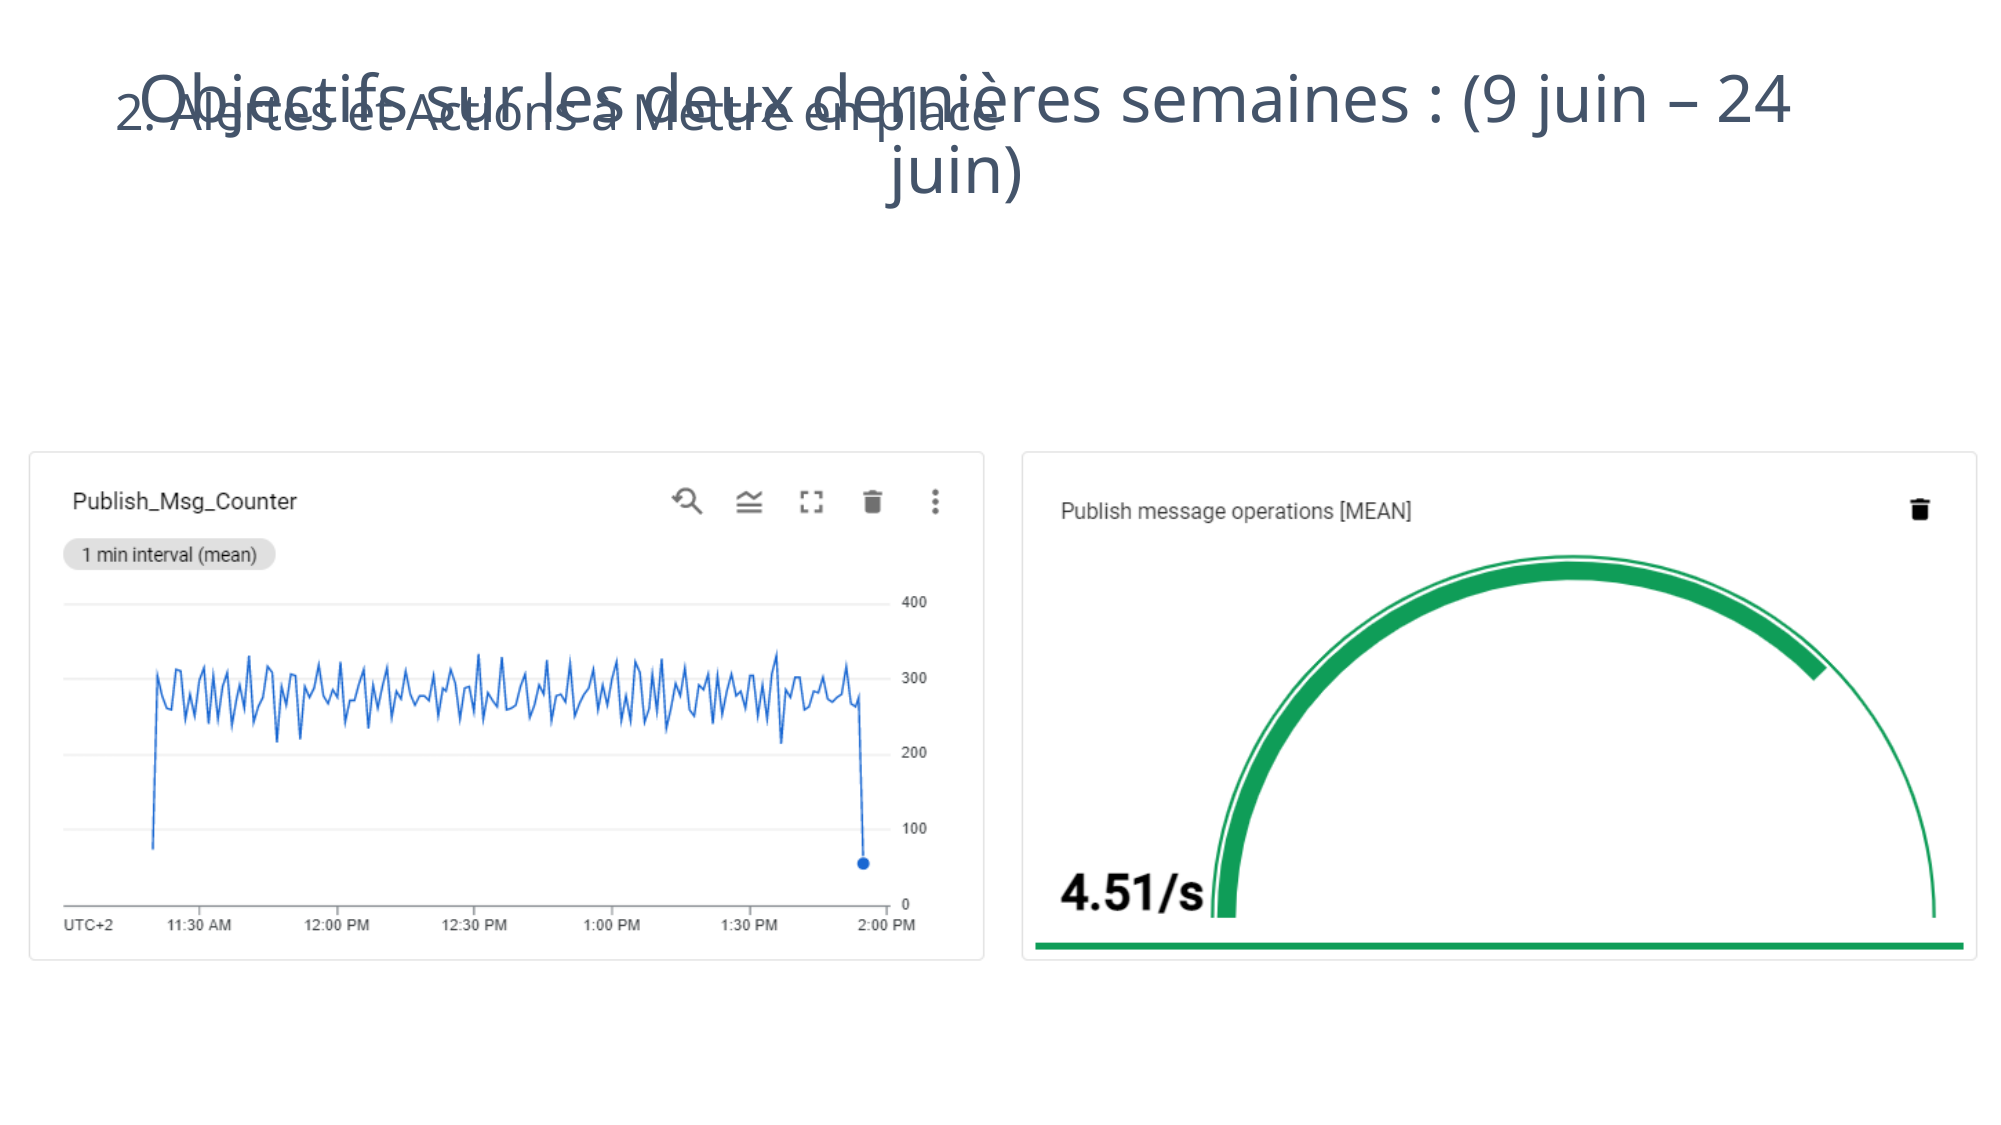

# Objectifs sur les deux dernières semaines : (9 juin – 24 juin)
2. Alertes et Actions à Mettre en place